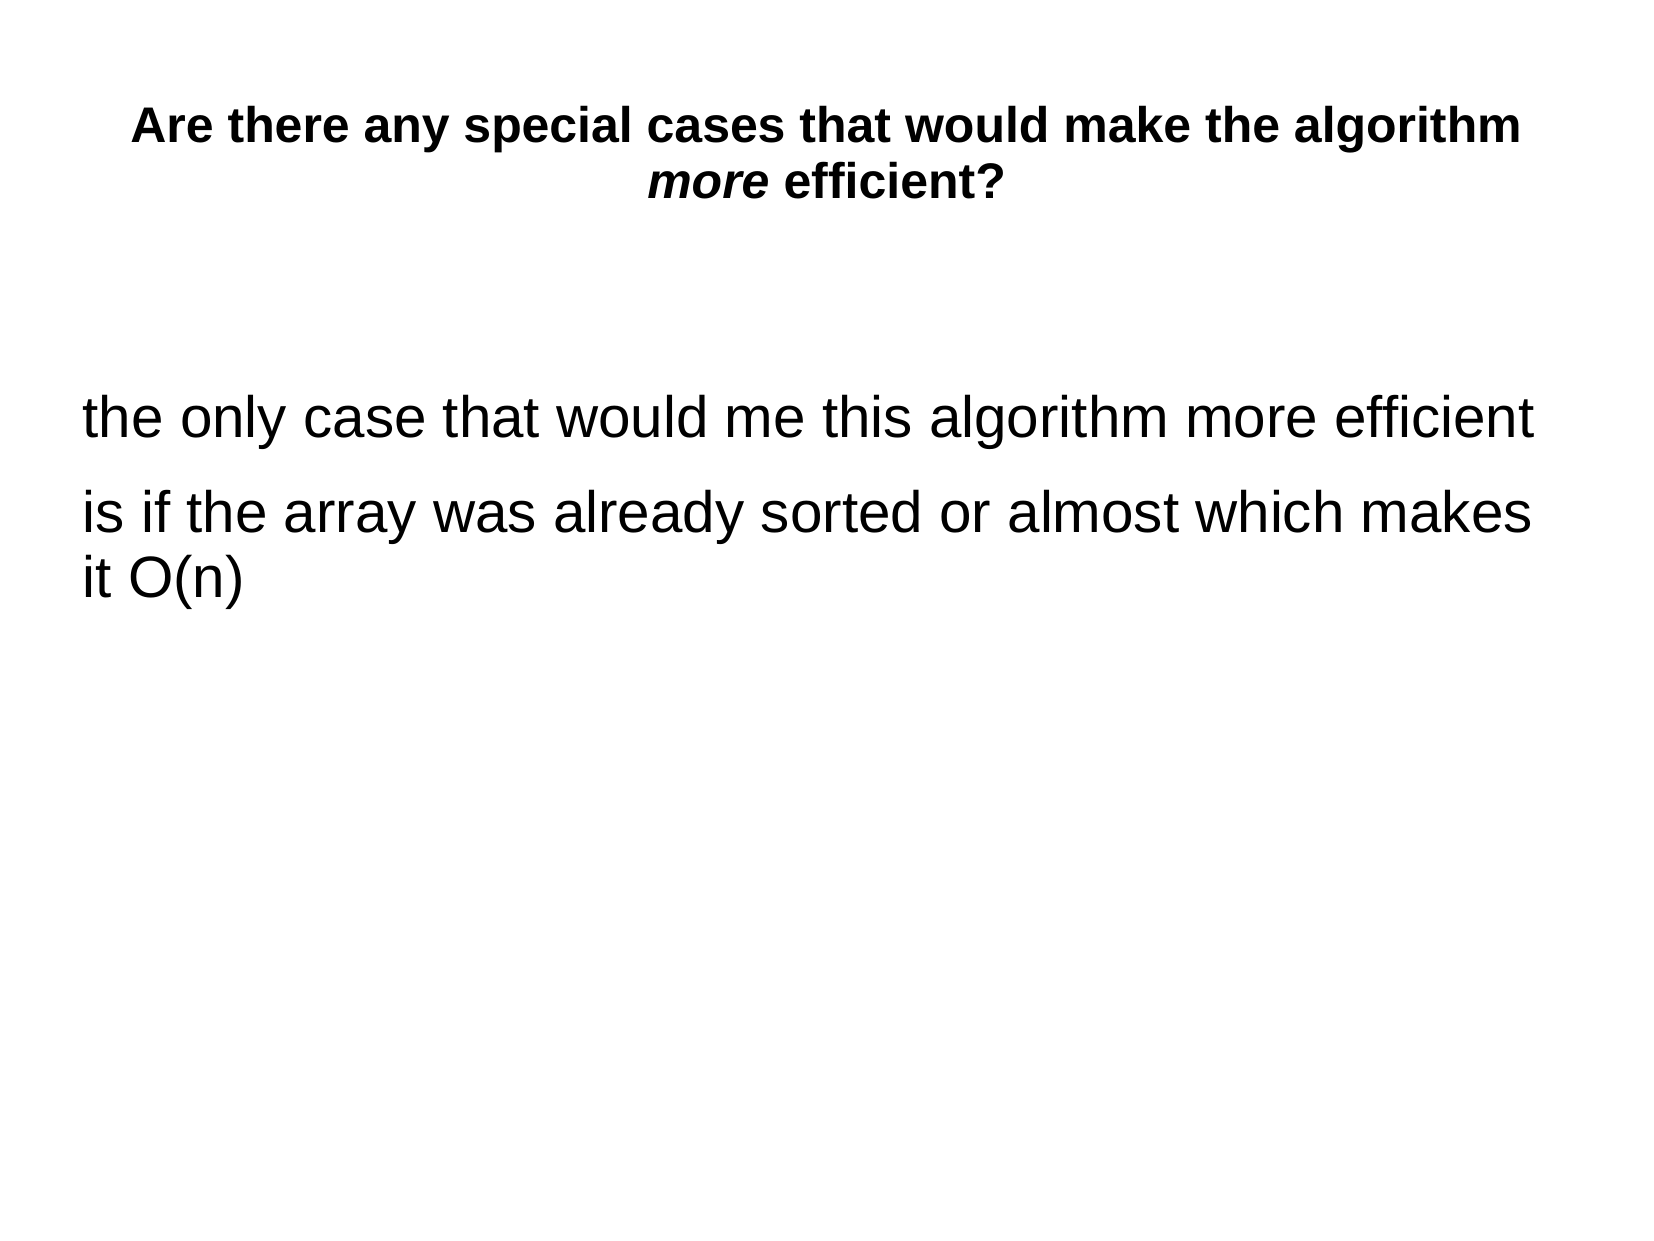

# Are there any special cases that would make the algorithm more efficient?
the only case that would me this algorithm more efficient
is if the array was already sorted or almost which makes it O(n)